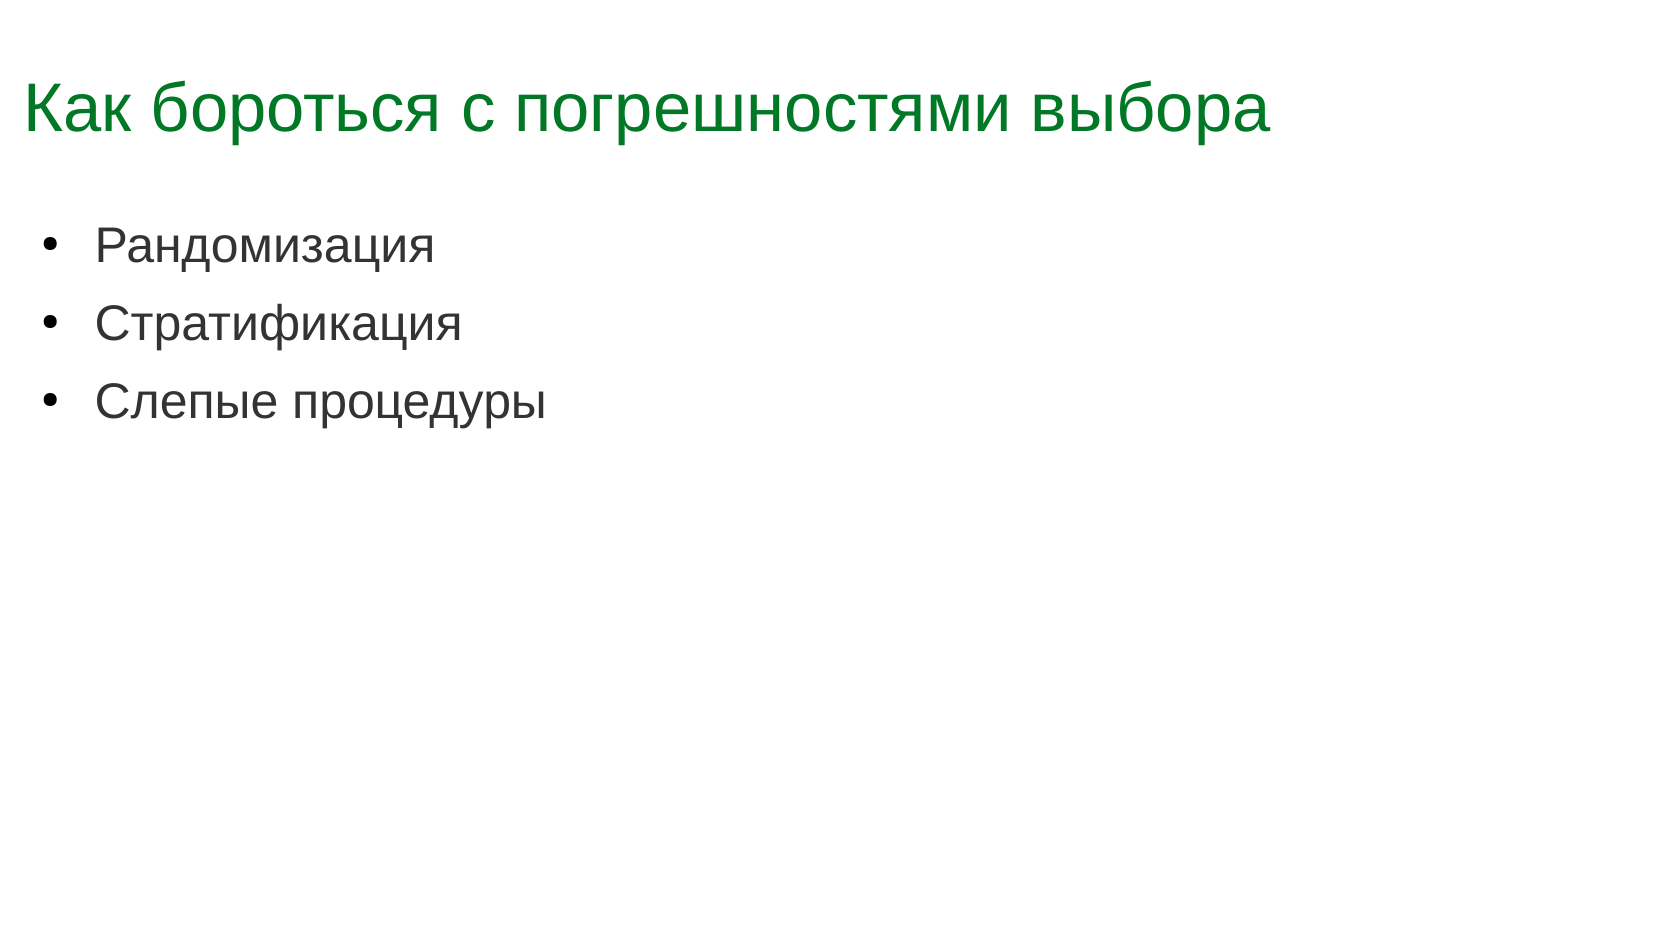

# Как бороться с погрешностями выбора
Рандомизация
Стратификация
Слепые процедуры